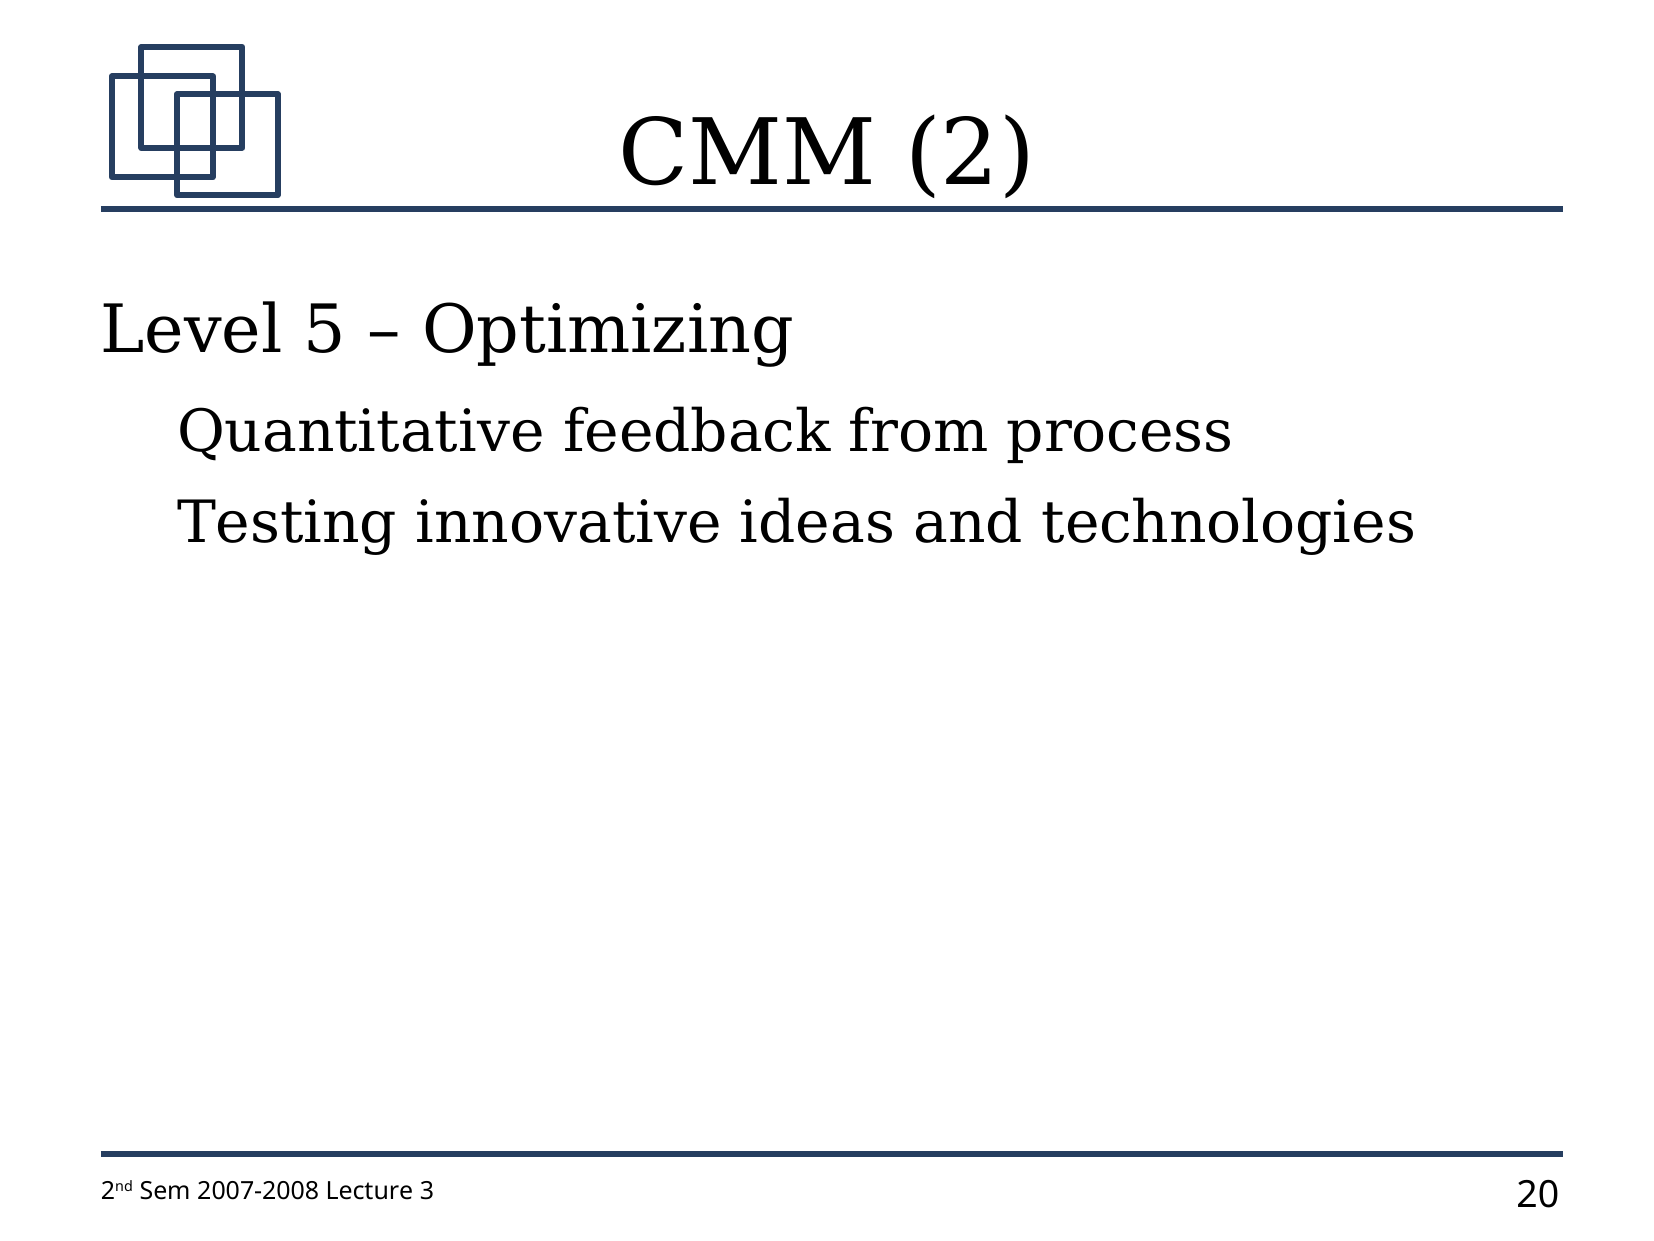

# CMM (2)
Level 5 – Optimizing
Quantitative feedback from process
Testing innovative ideas and technologies